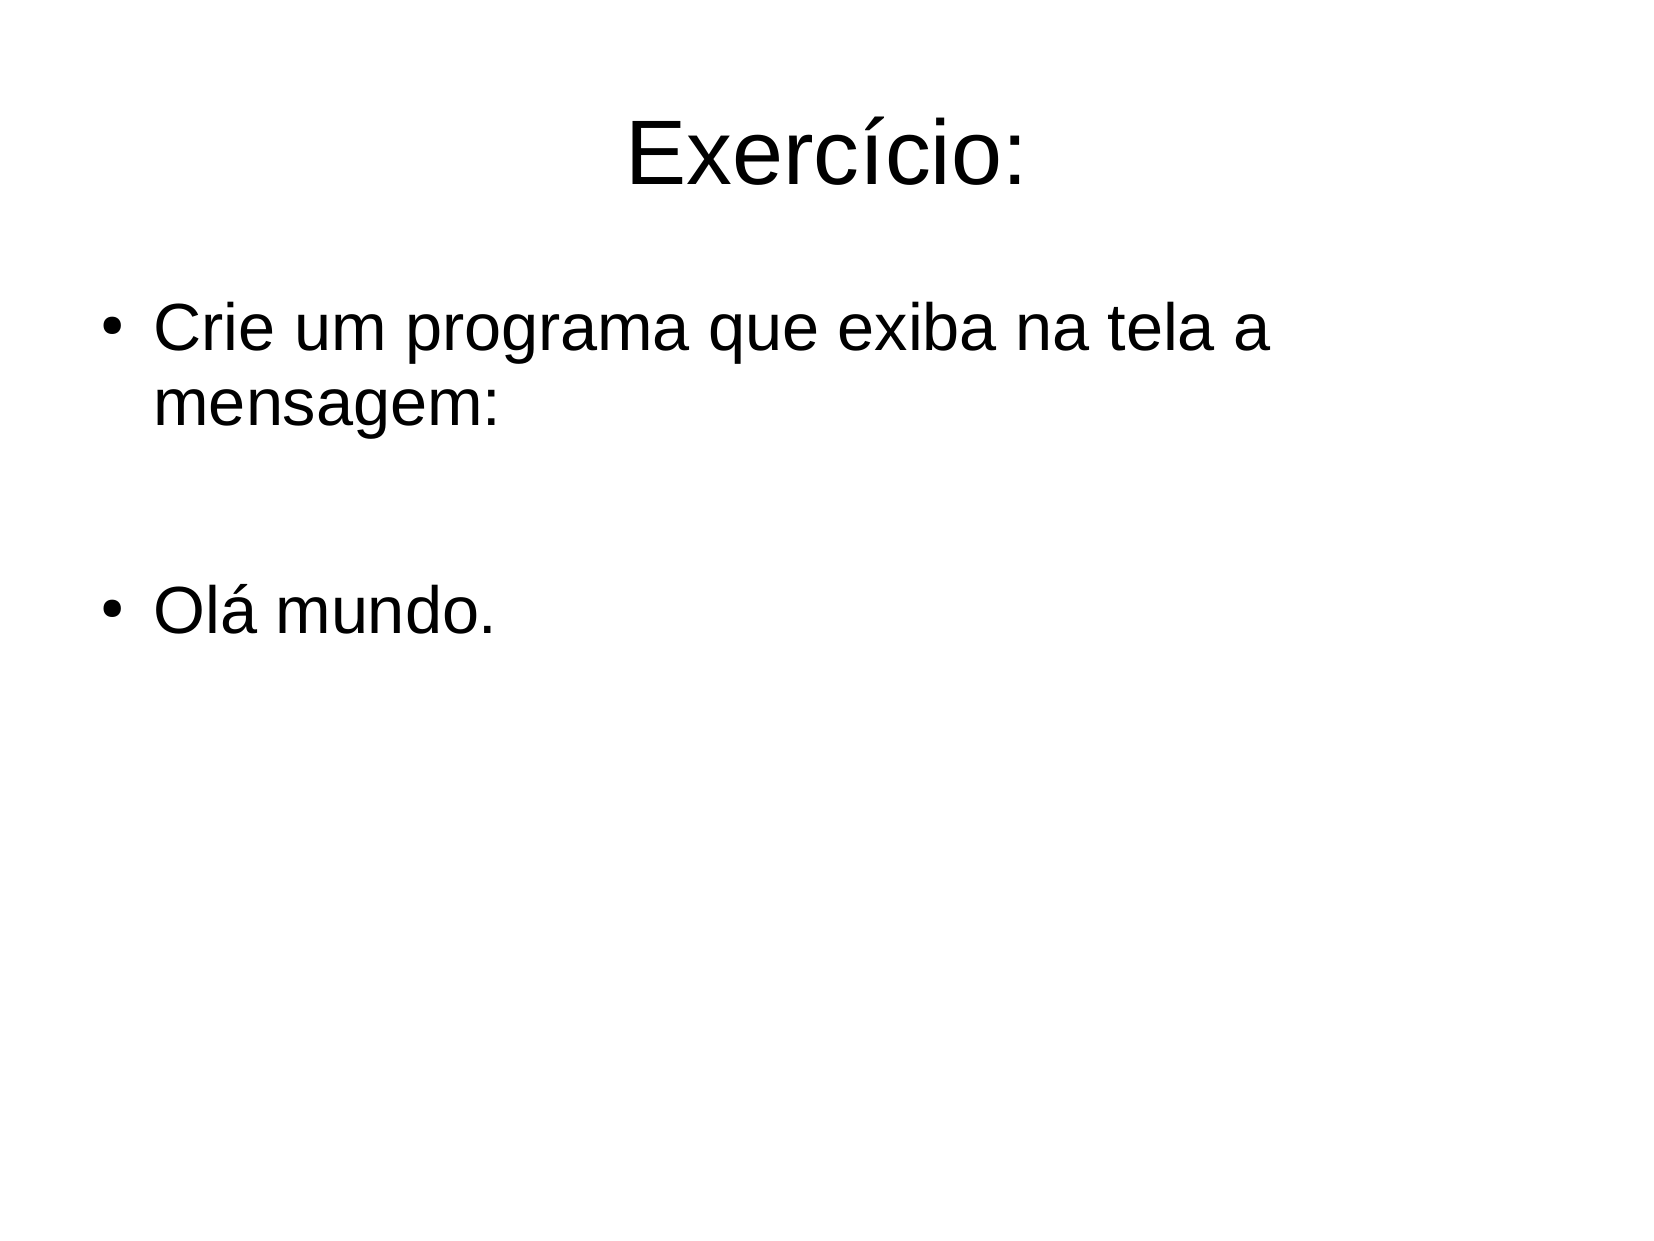

# Exercício:
Crie um programa que exiba na tela a mensagem:
Olá mundo.